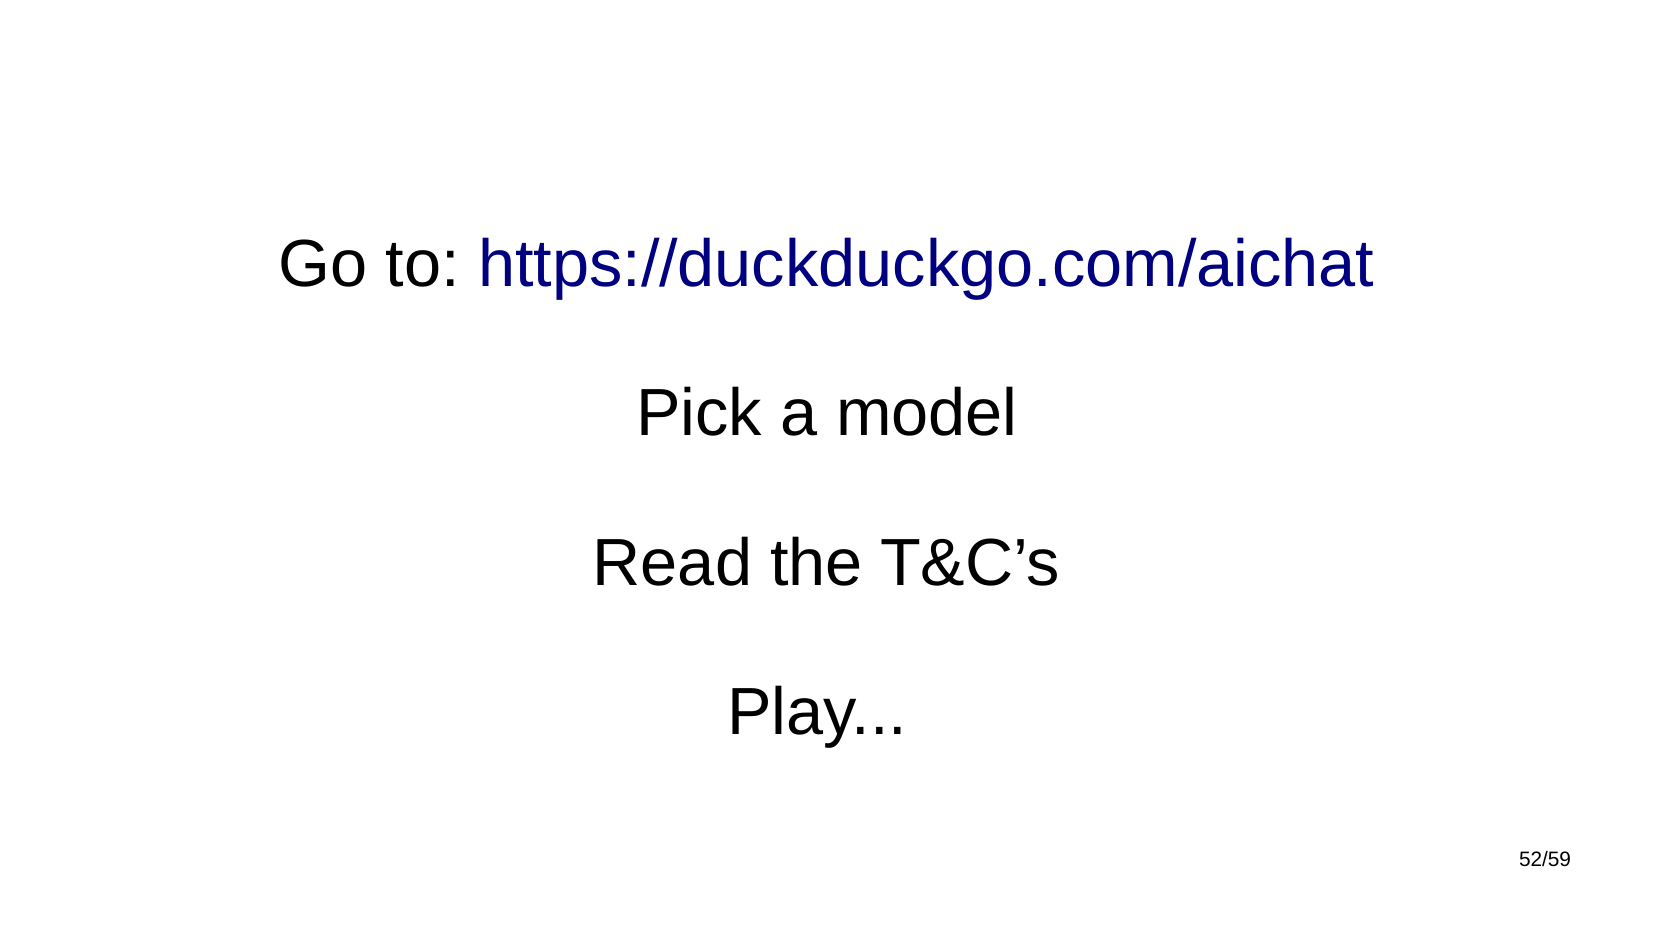

# Go to: https://duckduckgo.com/aichat Pick a model Read the T&C’s
Play...
52